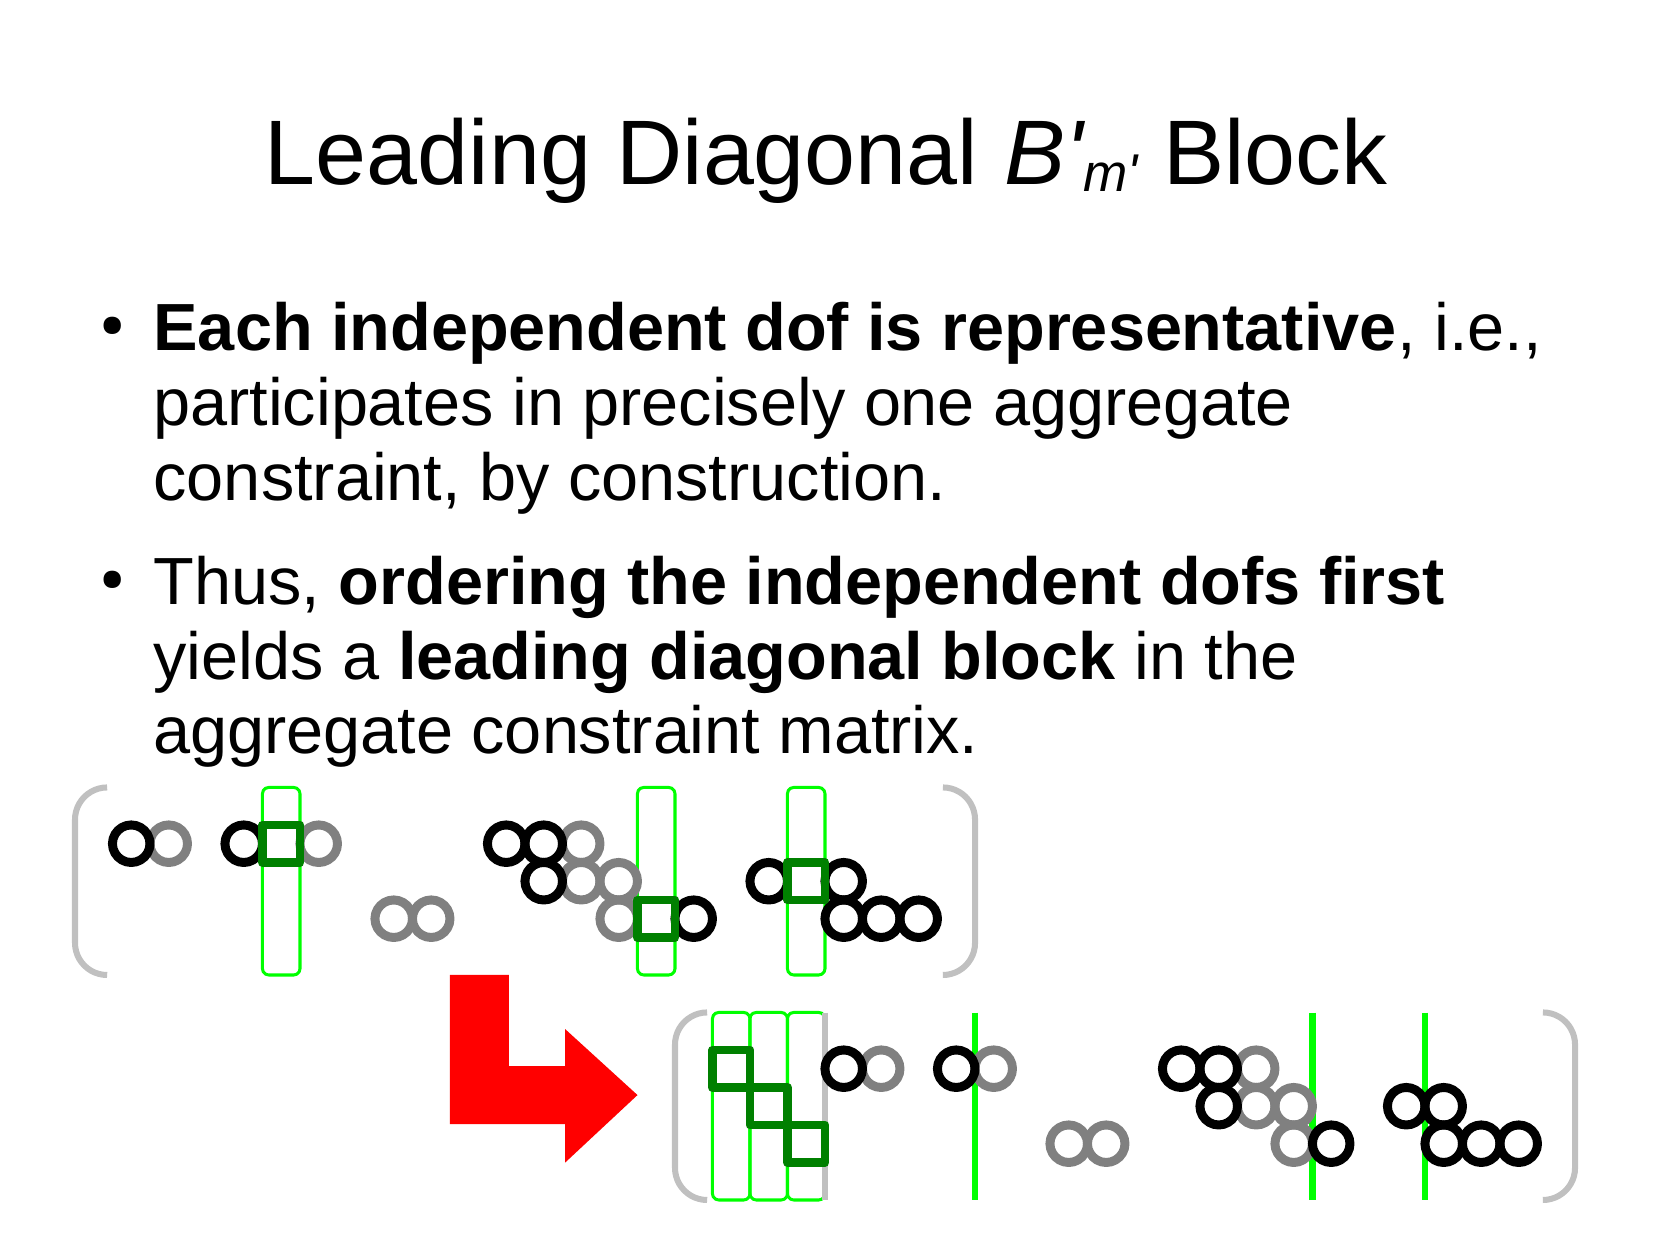

# Leading Diagonal B'm' Block
Each independent dof is representative, i.e., participates in precisely one aggregate constraint, by construction.
Thus, ordering the independent dofs first yields a leading diagonal block in the aggregate constraint matrix.